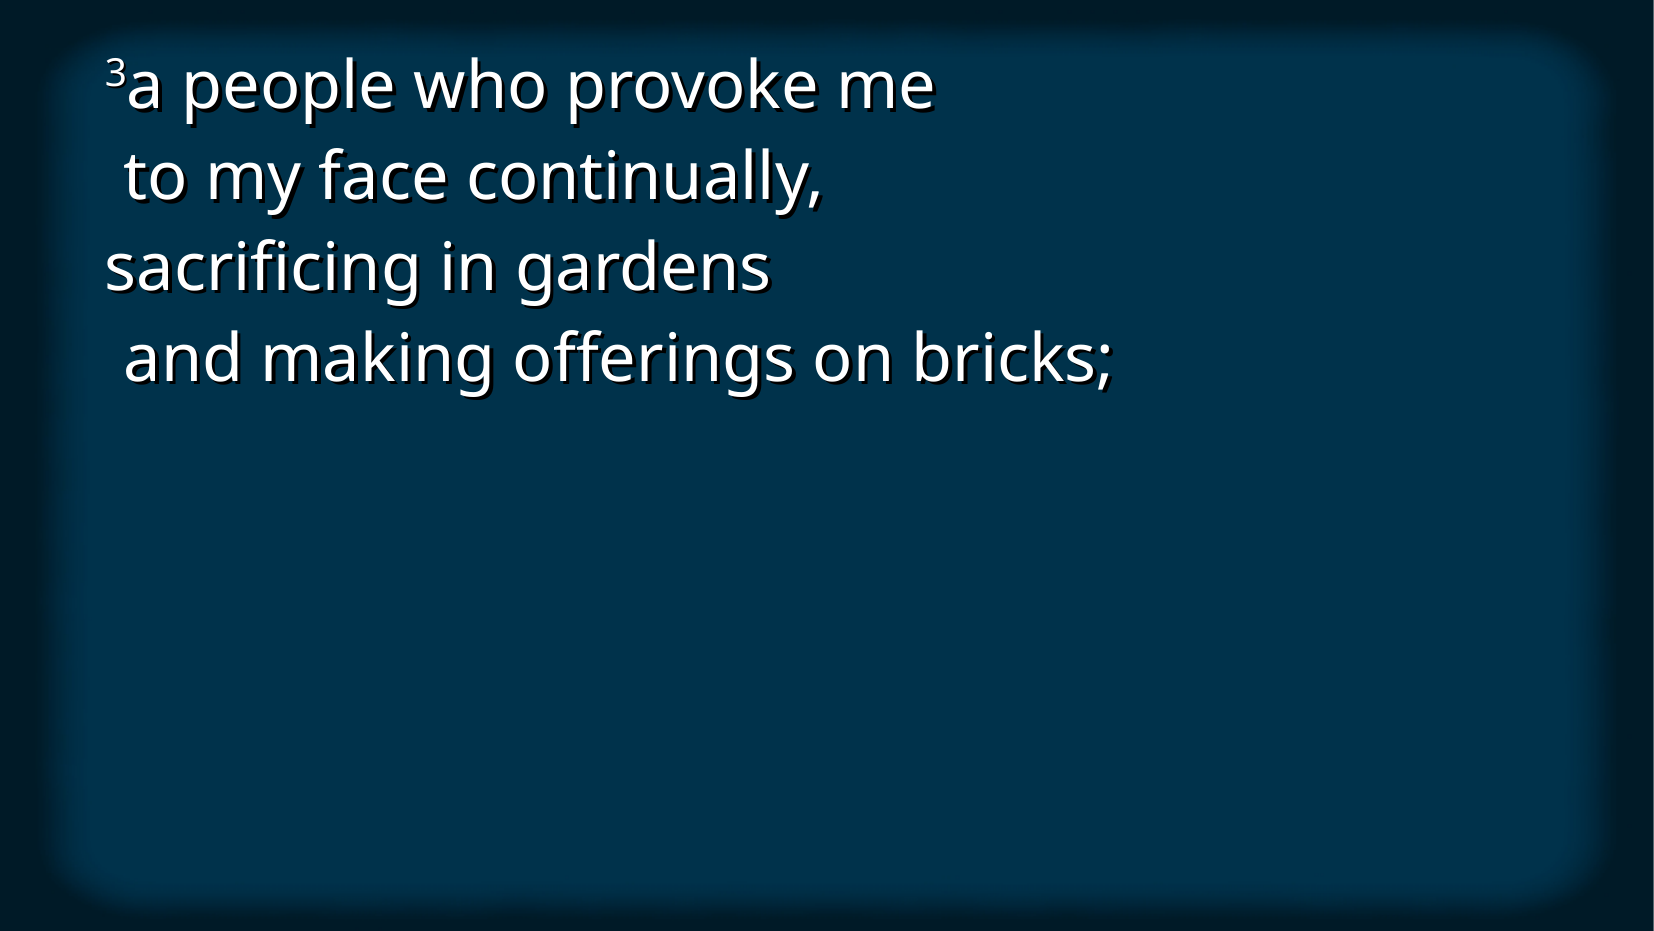

3a people who provoke me
to my face continually,
sacrificing in gardens
and making offerings on bricks;